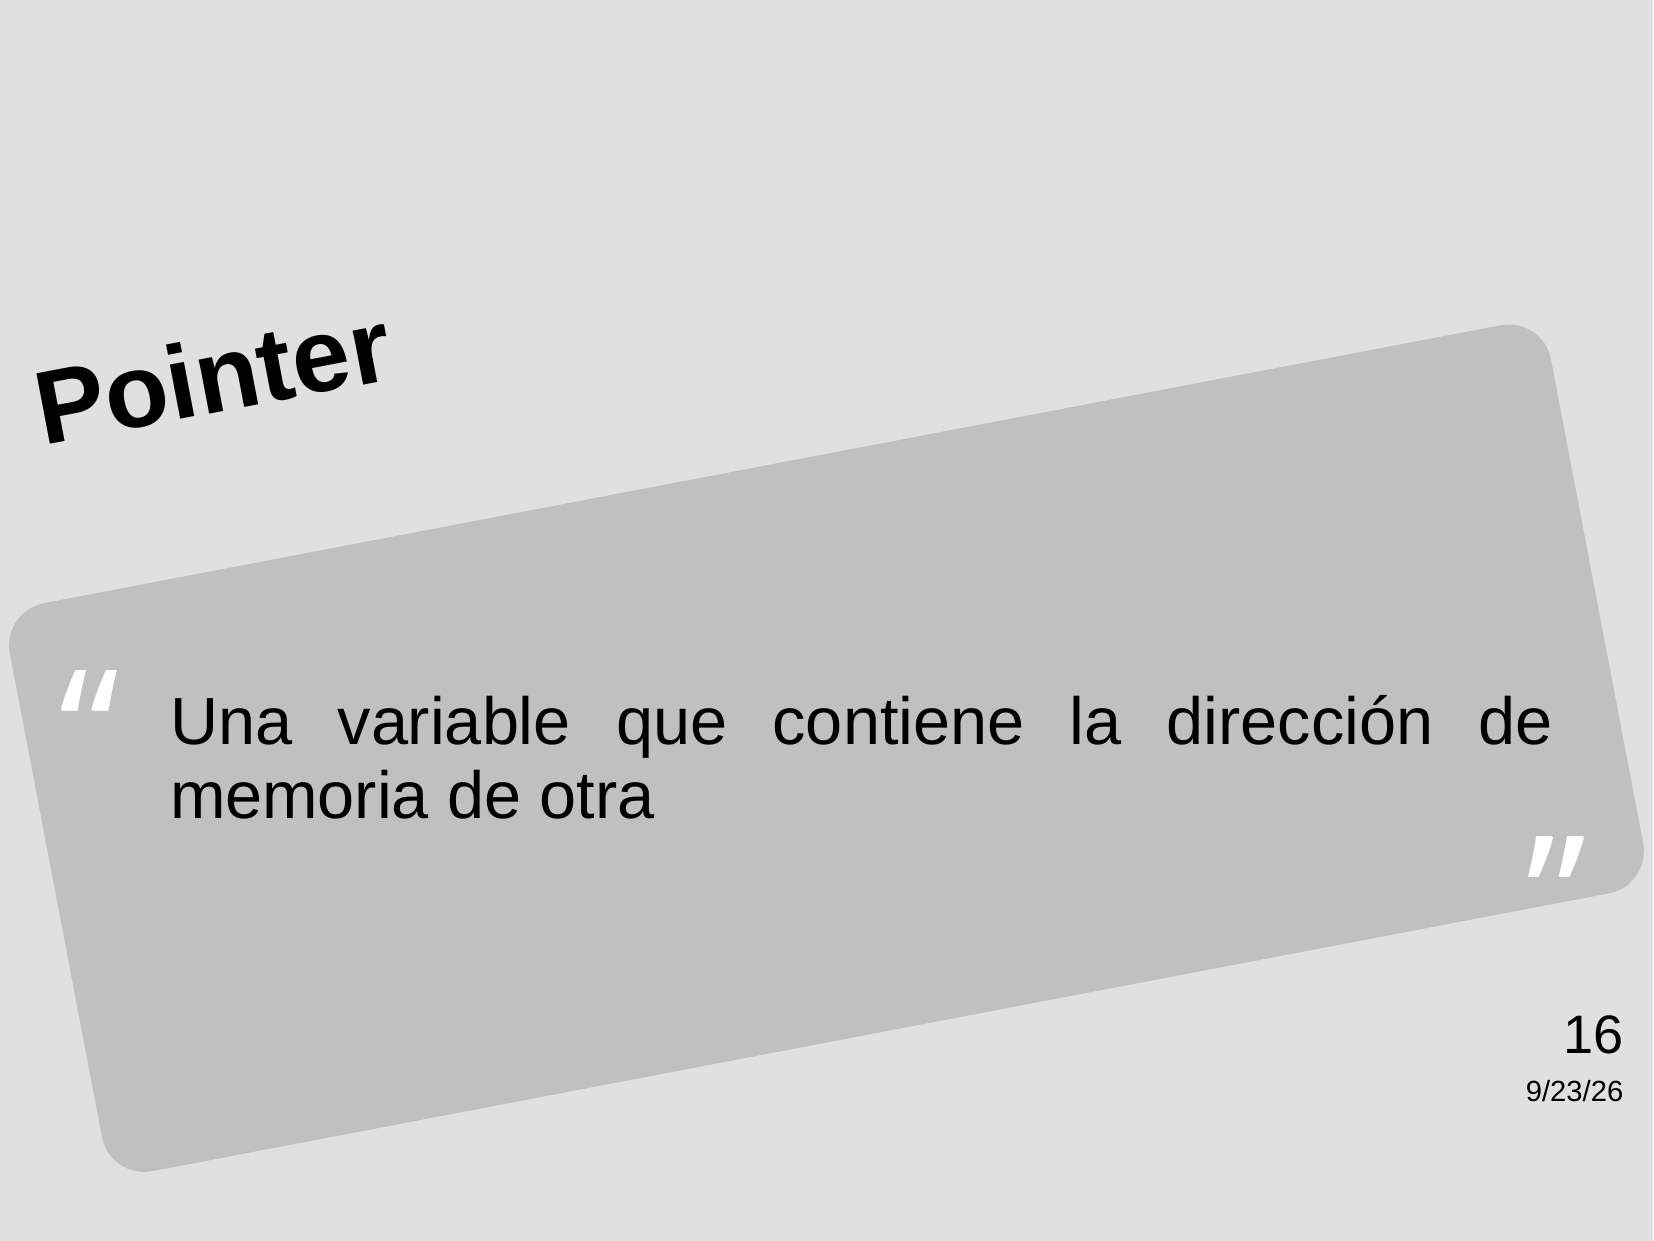

# Pointer
Una variable que contiene la dirección de memoria de otra
16